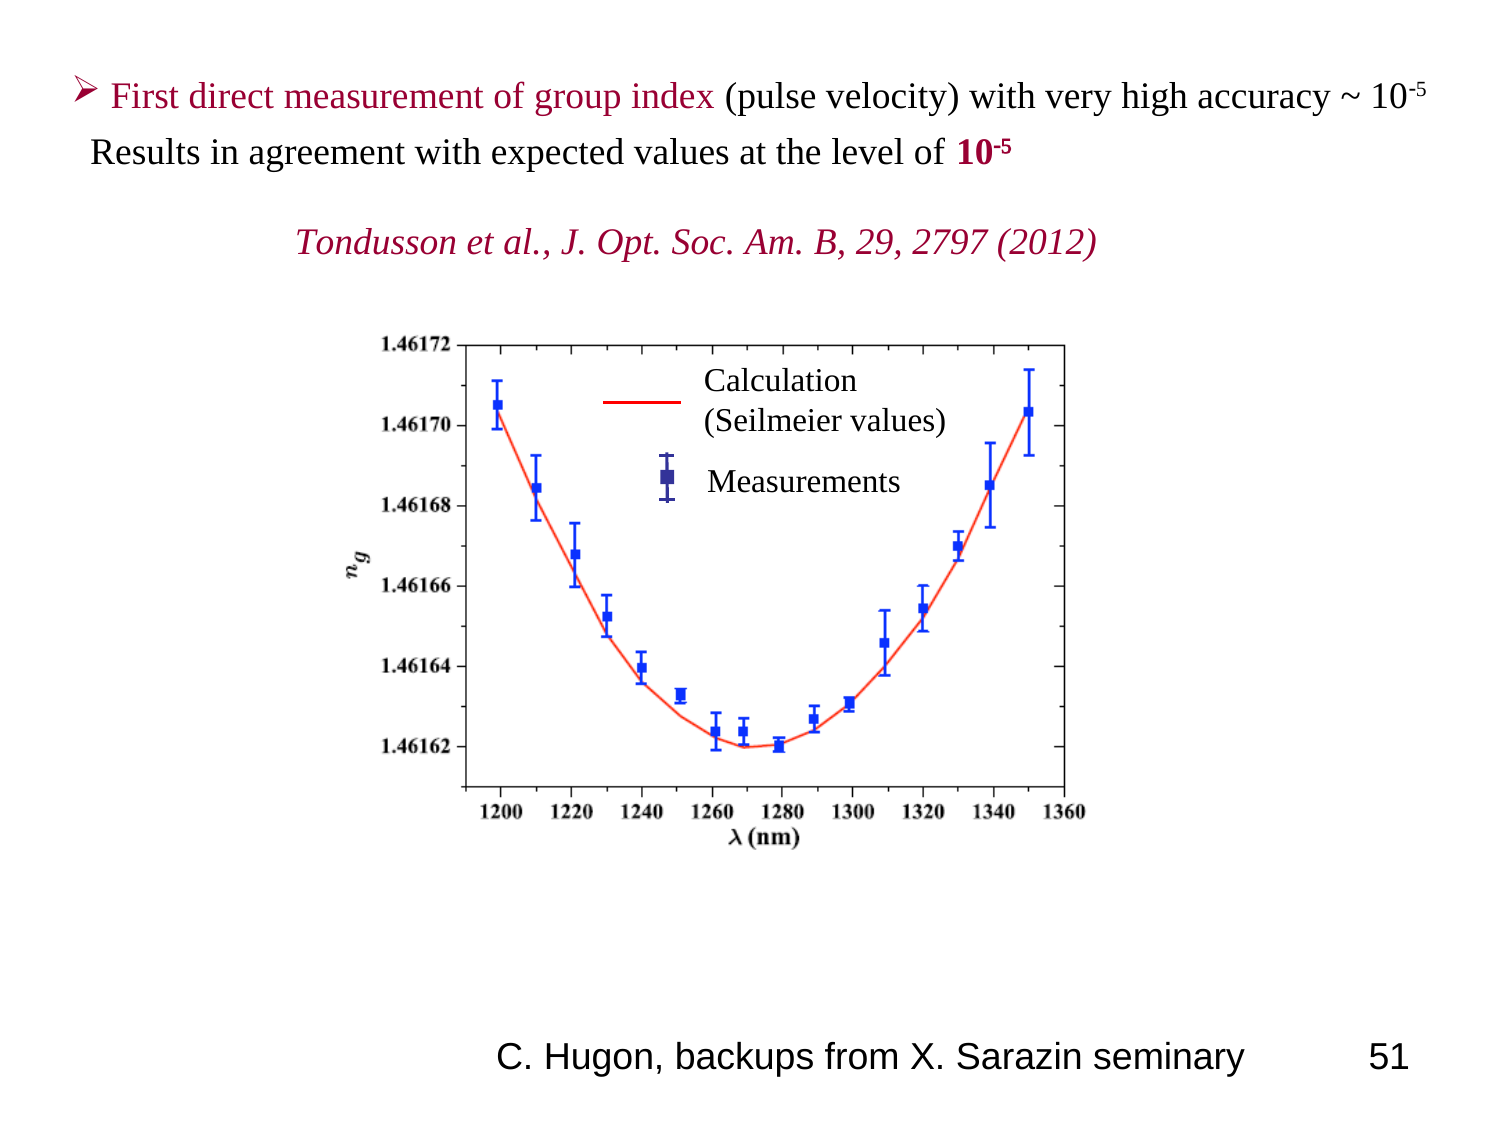

First direct measurement of group index (pulse velocity) with very high accuracy ~ 10
 Results in agreement with expected values at the level of 10
Tondusson et al., J. Opt. Soc. Am. B, 29, 2797 (2012)
Calculation
(Seilmeier values)
Measurements
C. Hugon, backups from X. Sarazin seminary
51